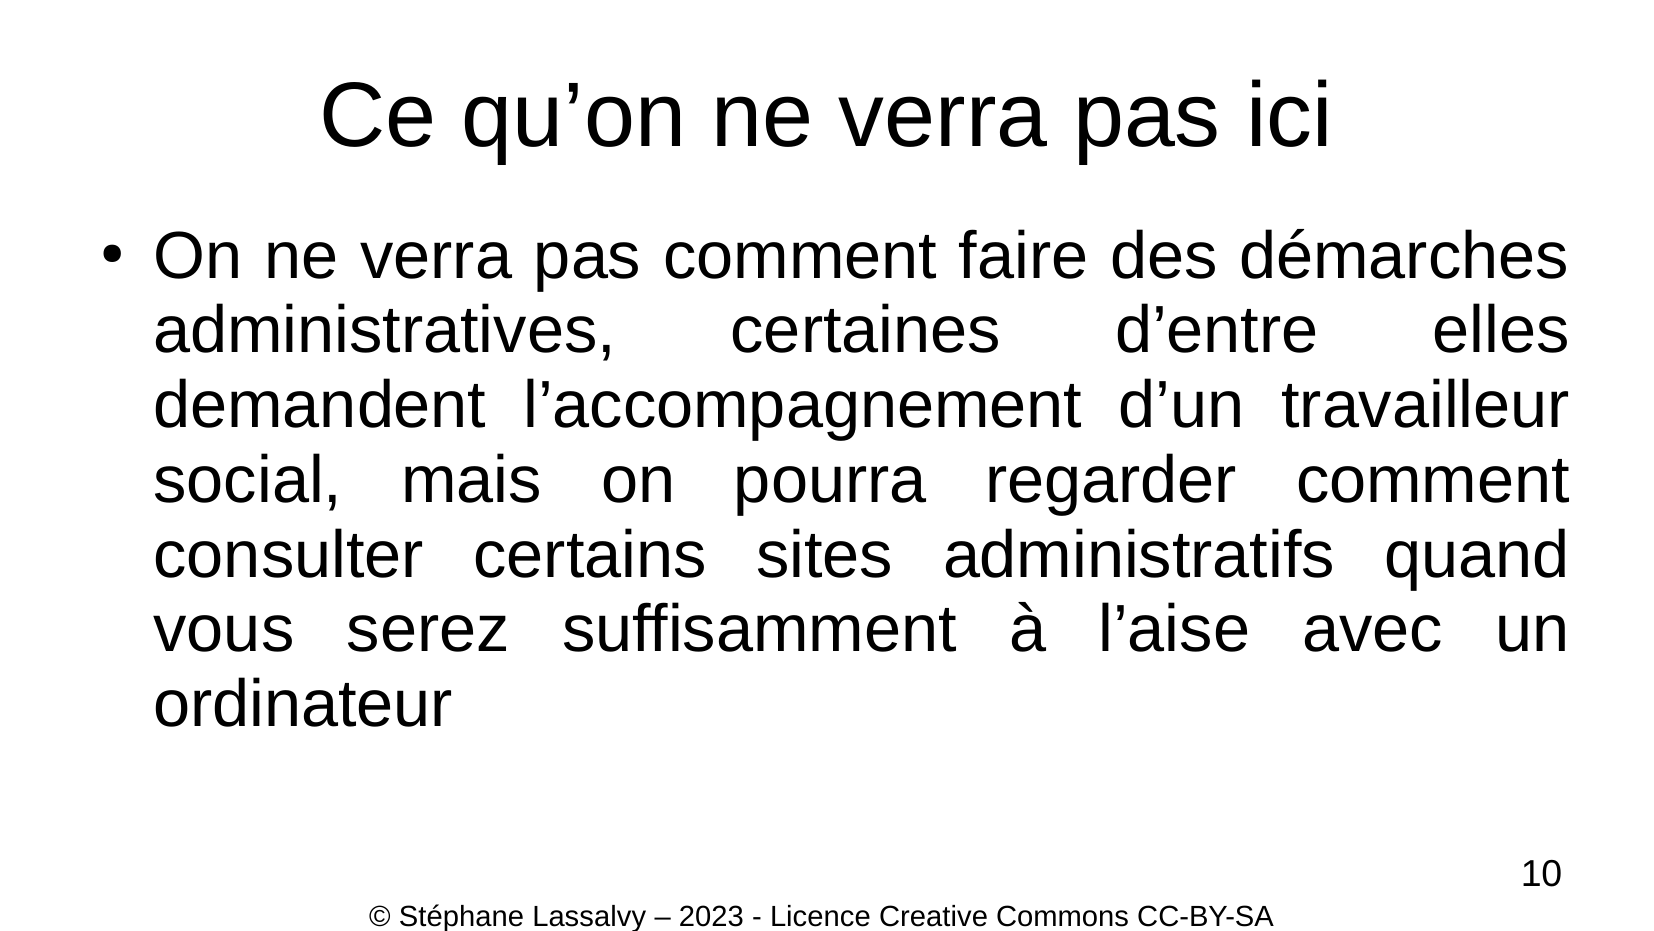

# Ce qu’on ne verra pas ici
On ne verra pas comment faire des démarches administratives, certaines d’entre elles demandent l’accompagnement d’un travailleur social, mais on pourra regarder comment consulter certains sites administratifs quand vous serez suffisamment à l’aise avec un ordinateur
© Stéphane Lassalvy – 2023 - Licence Creative Commons CC-BY-SA